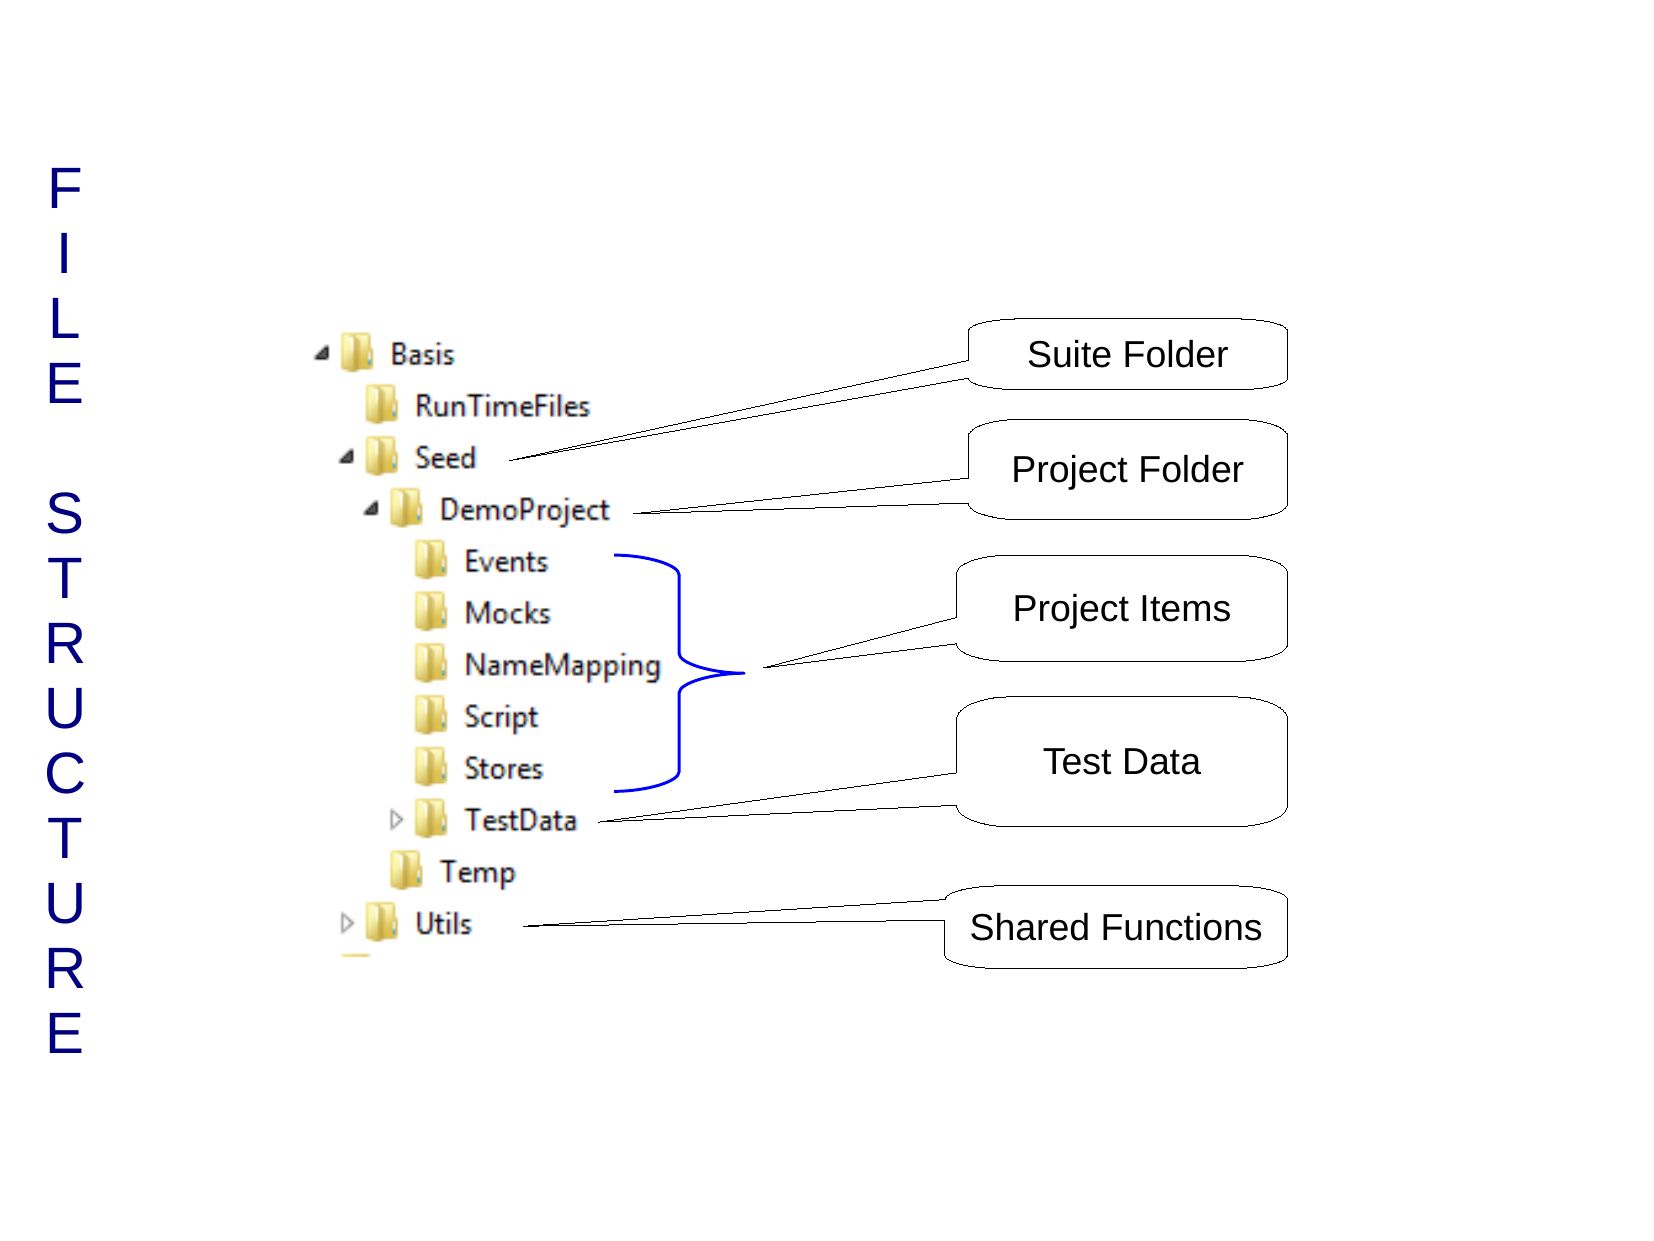

FILE 	STRUCTURE
Suite Folder
Project Folder
Project Items
Test Data
Shared Functions